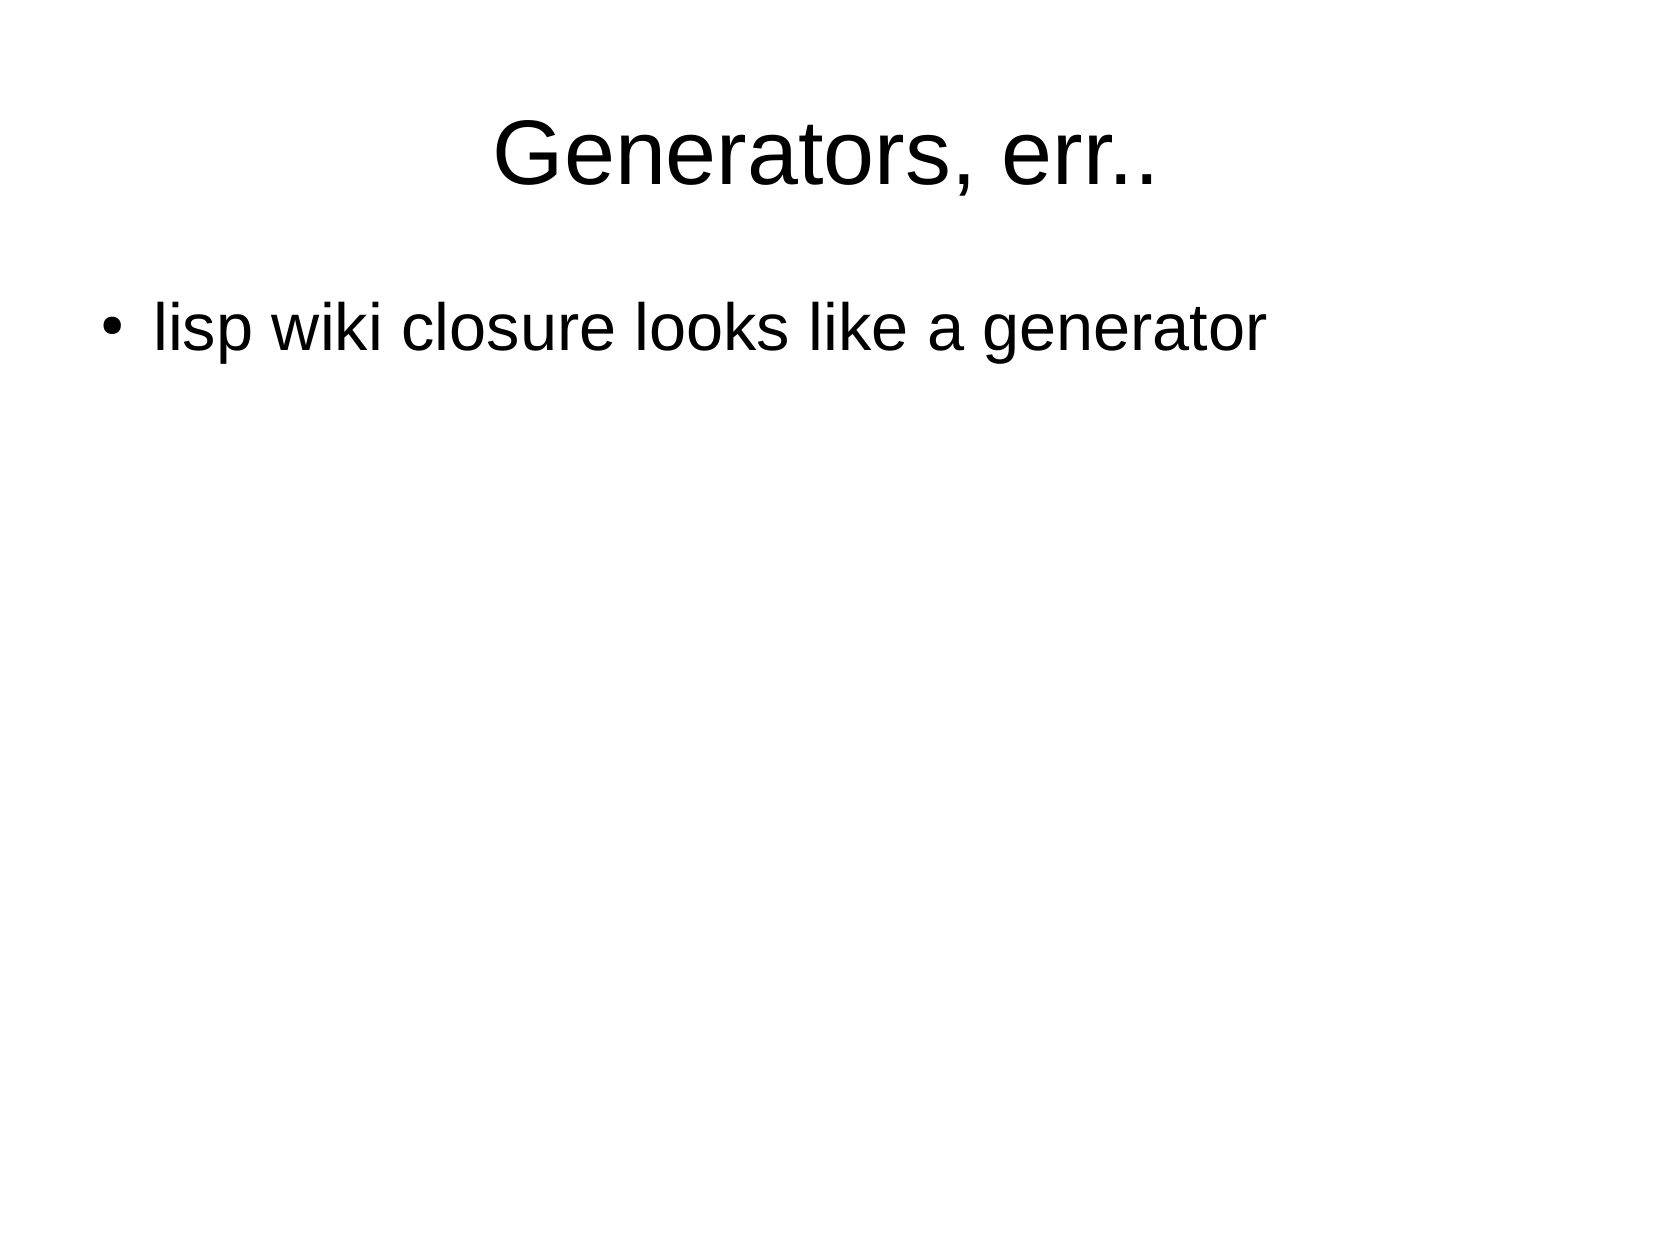

# Generators, err..
lisp wiki closure looks like a generator